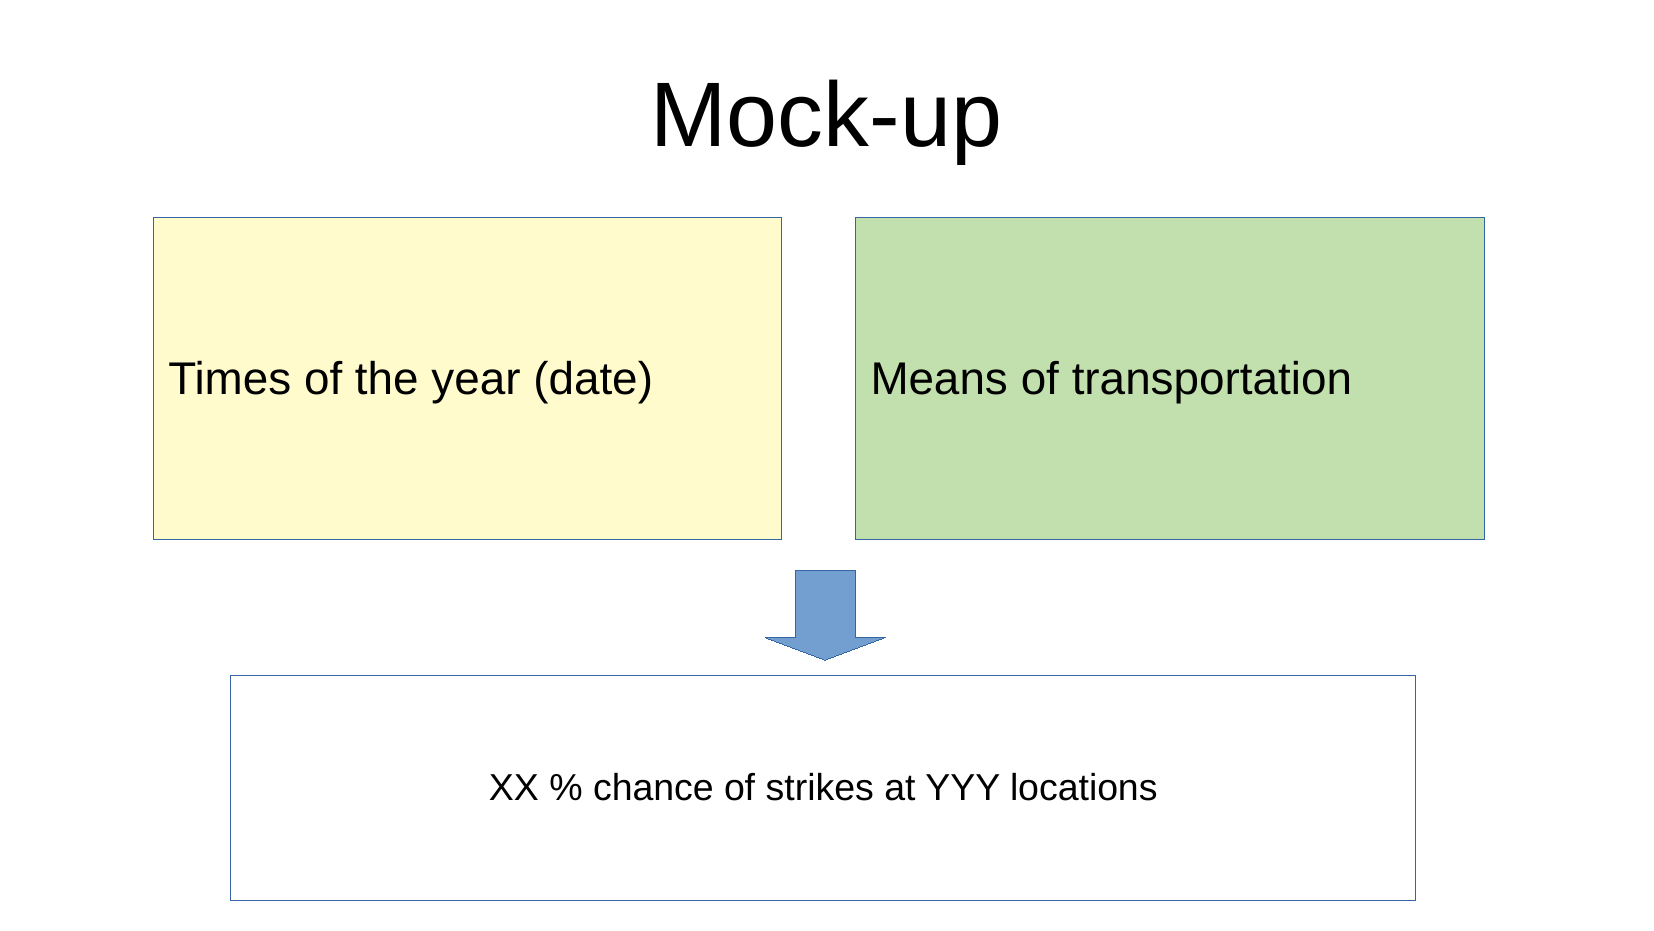

# Mock-up
Times of the year (date)
Means of transportation
XX % chance of strikes at YYY locations